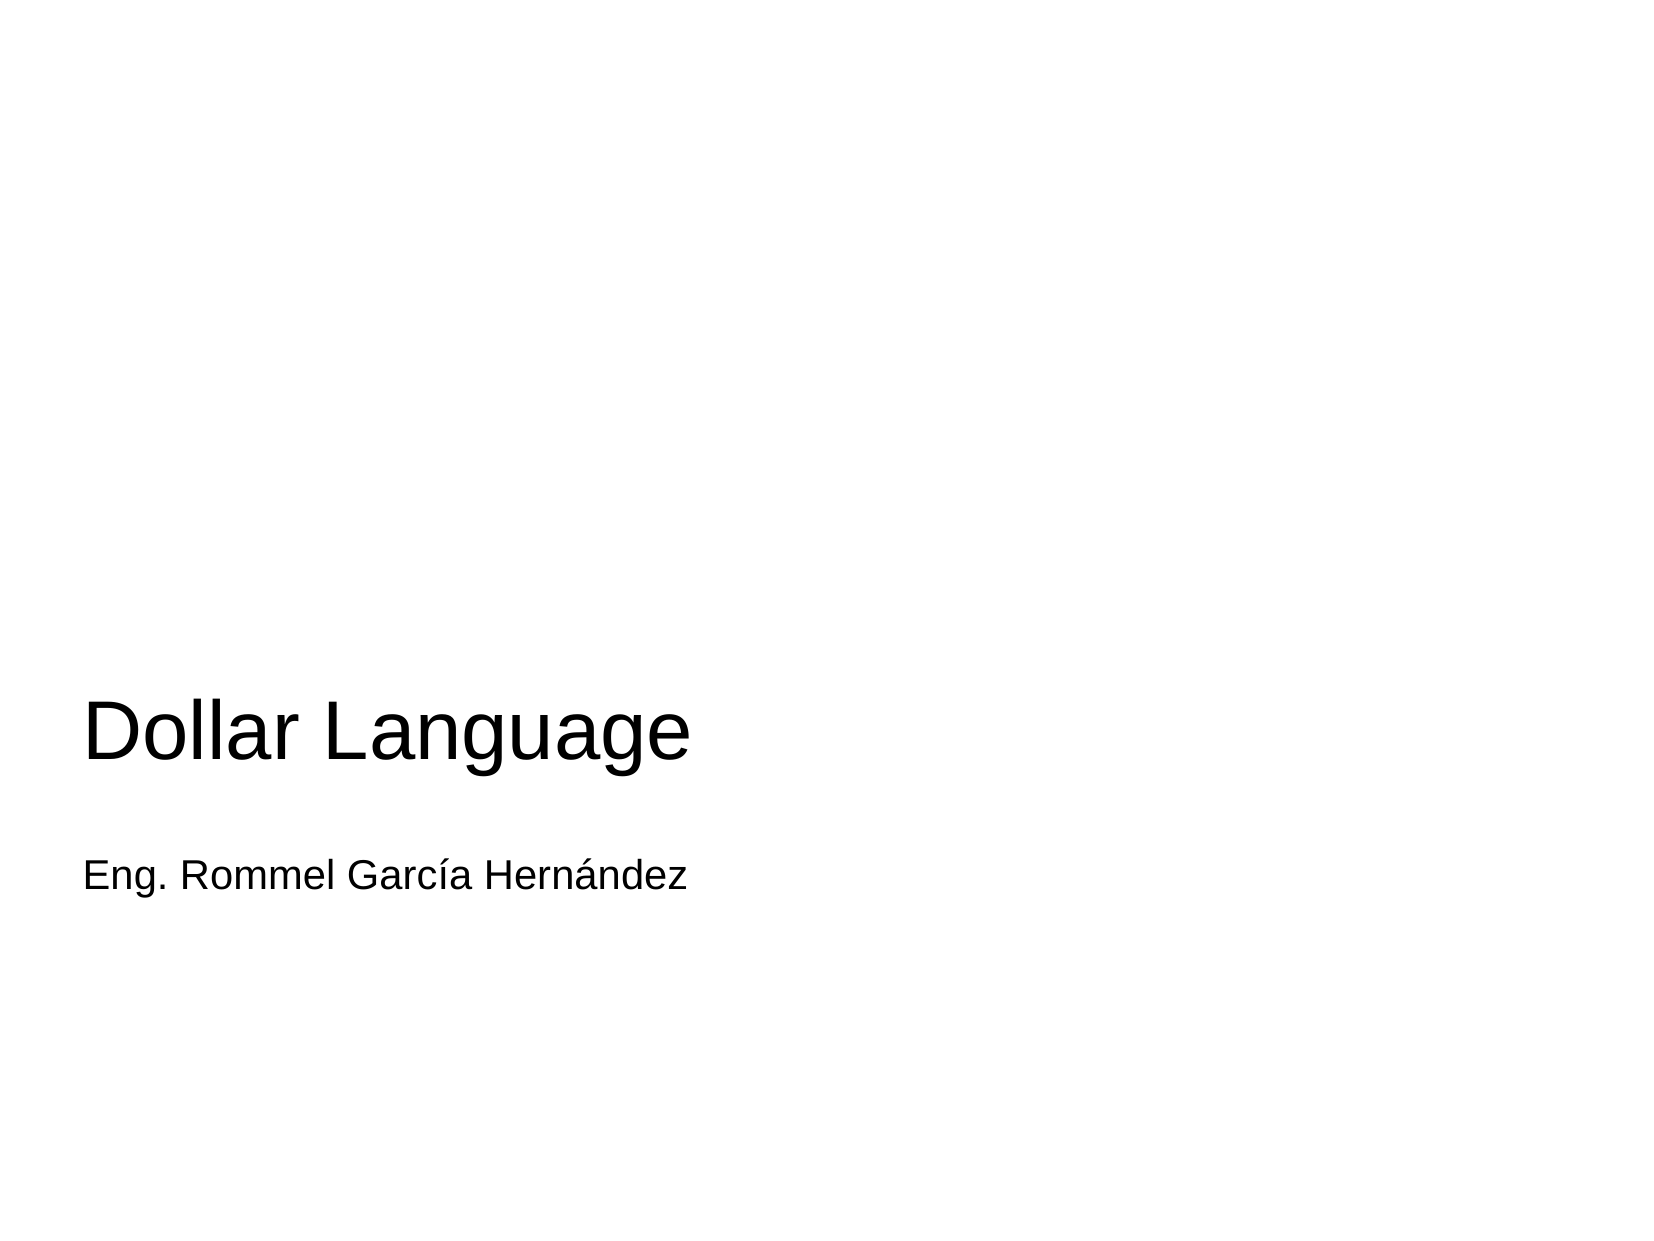

# Dollar Language
Eng. Rommel García Hernández